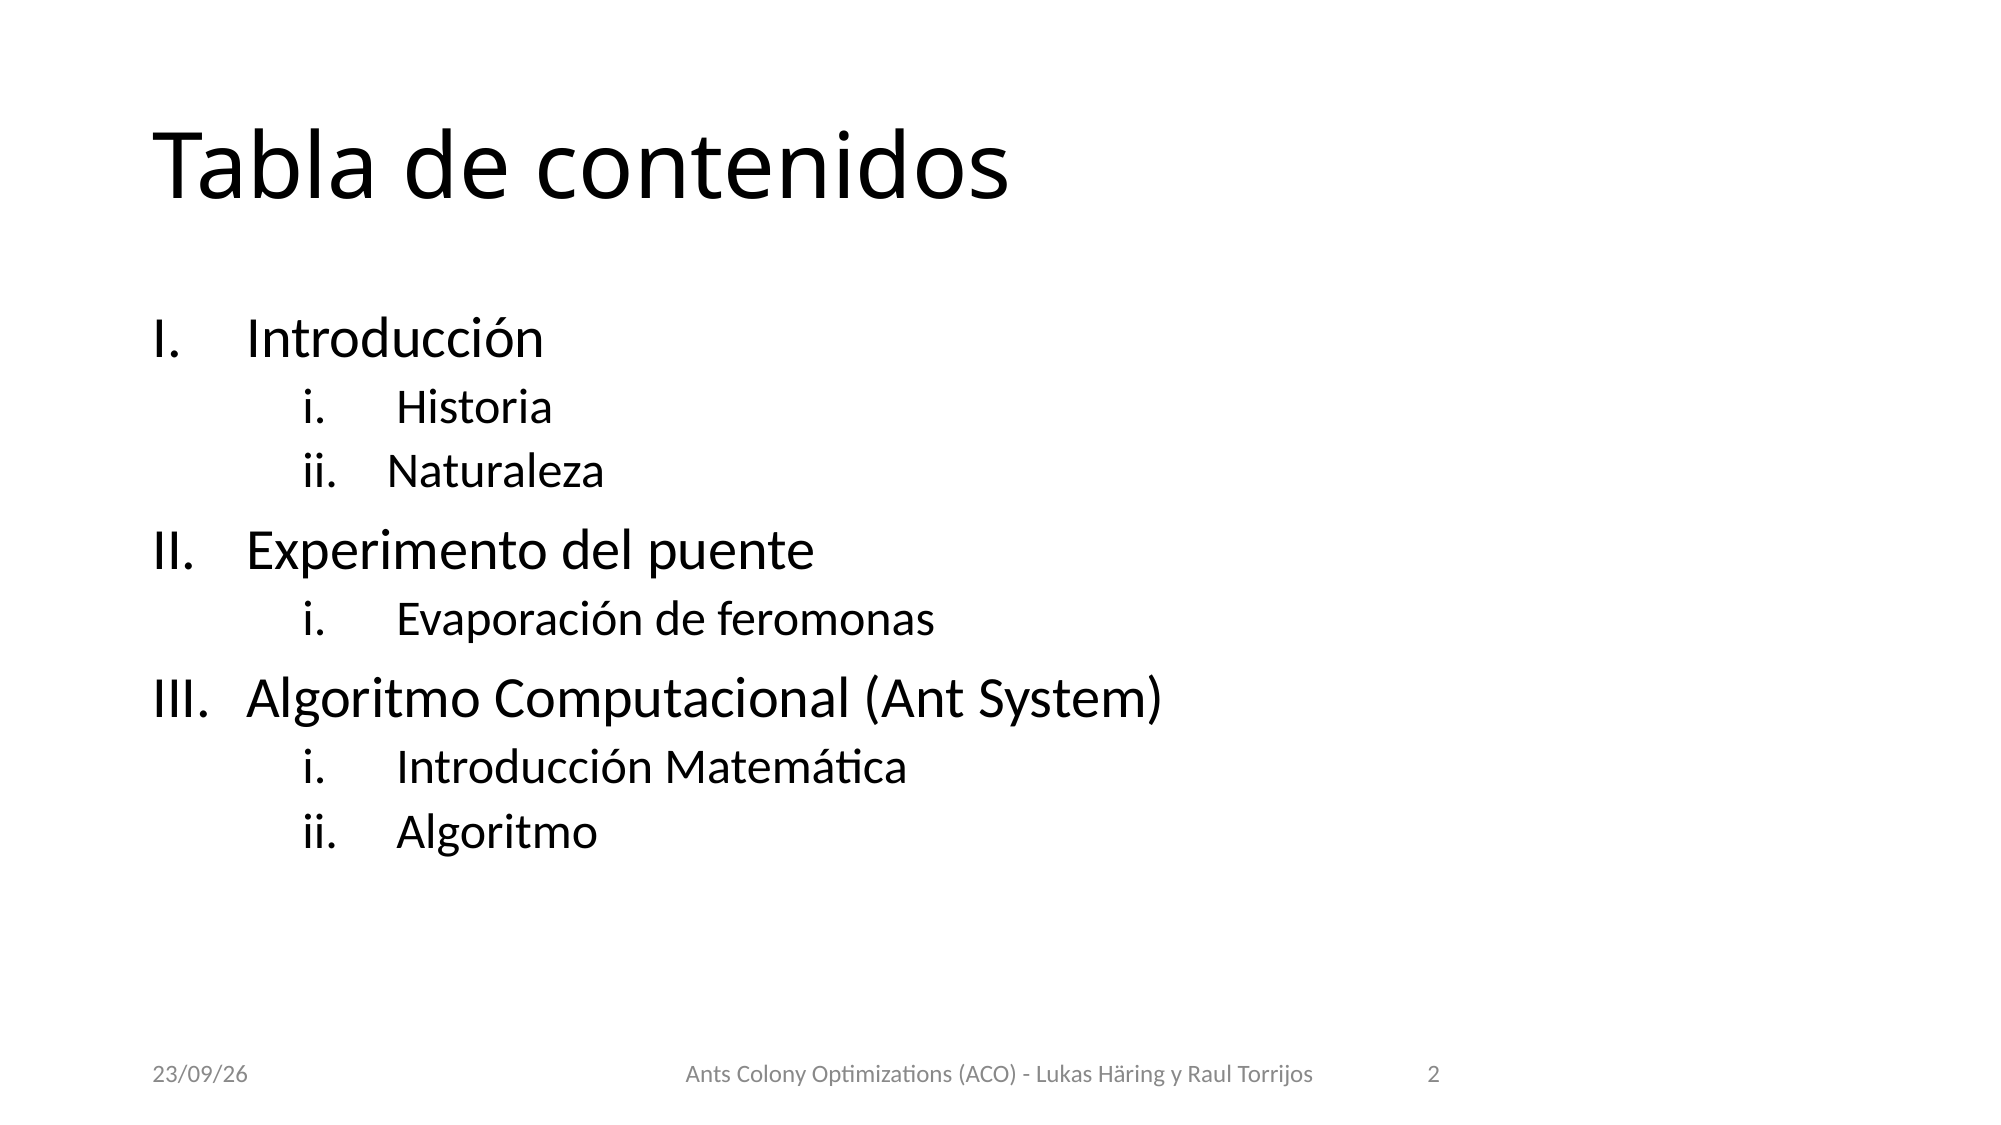

# Tabla de contenidos
Introducción
Historia
Naturaleza
Experimento del puente
Evaporación de feromonas
Algoritmo Computacional (Ant System)
Introducción Matemática
Algoritmo
Ants Colony Optimizations (ACO) - Lukas Häring y Raul Torrijos
2